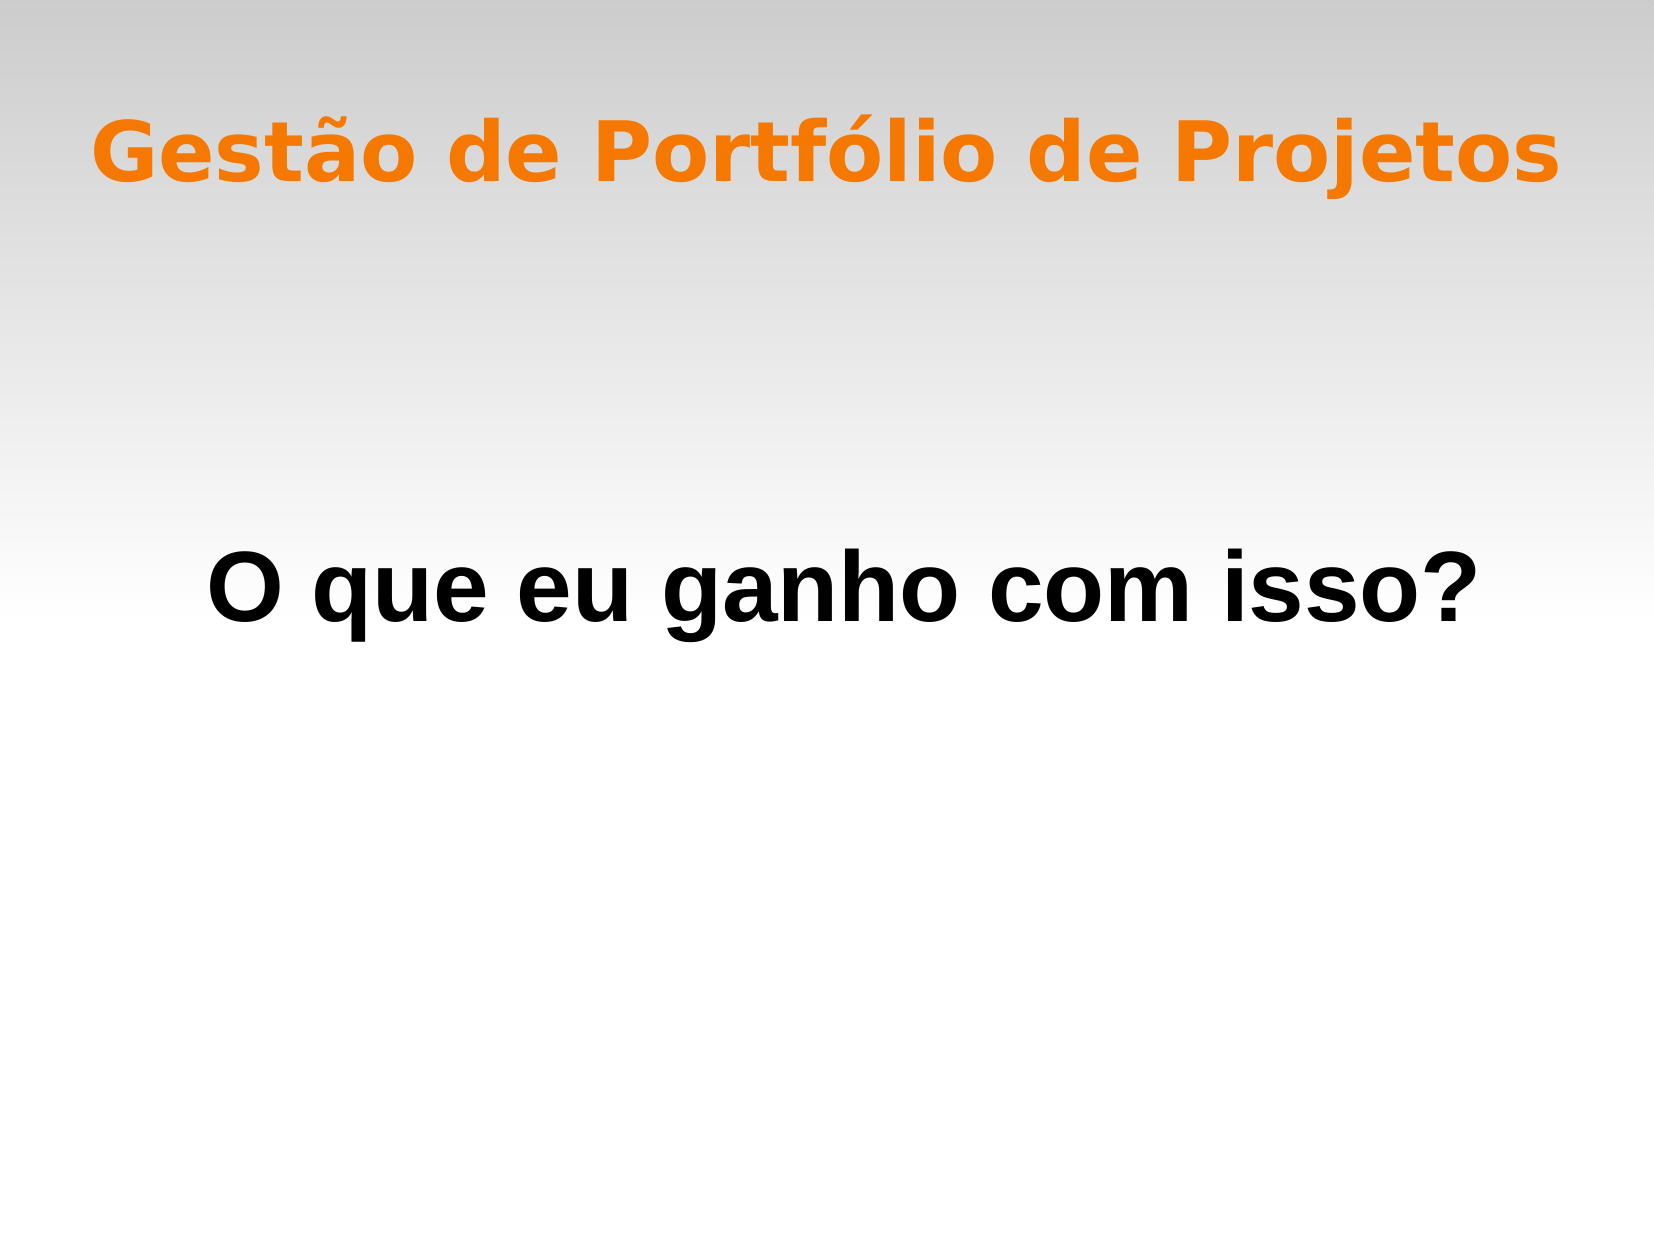

# Gestão de Portfólio de Projetos
O que eu ganho com isso?